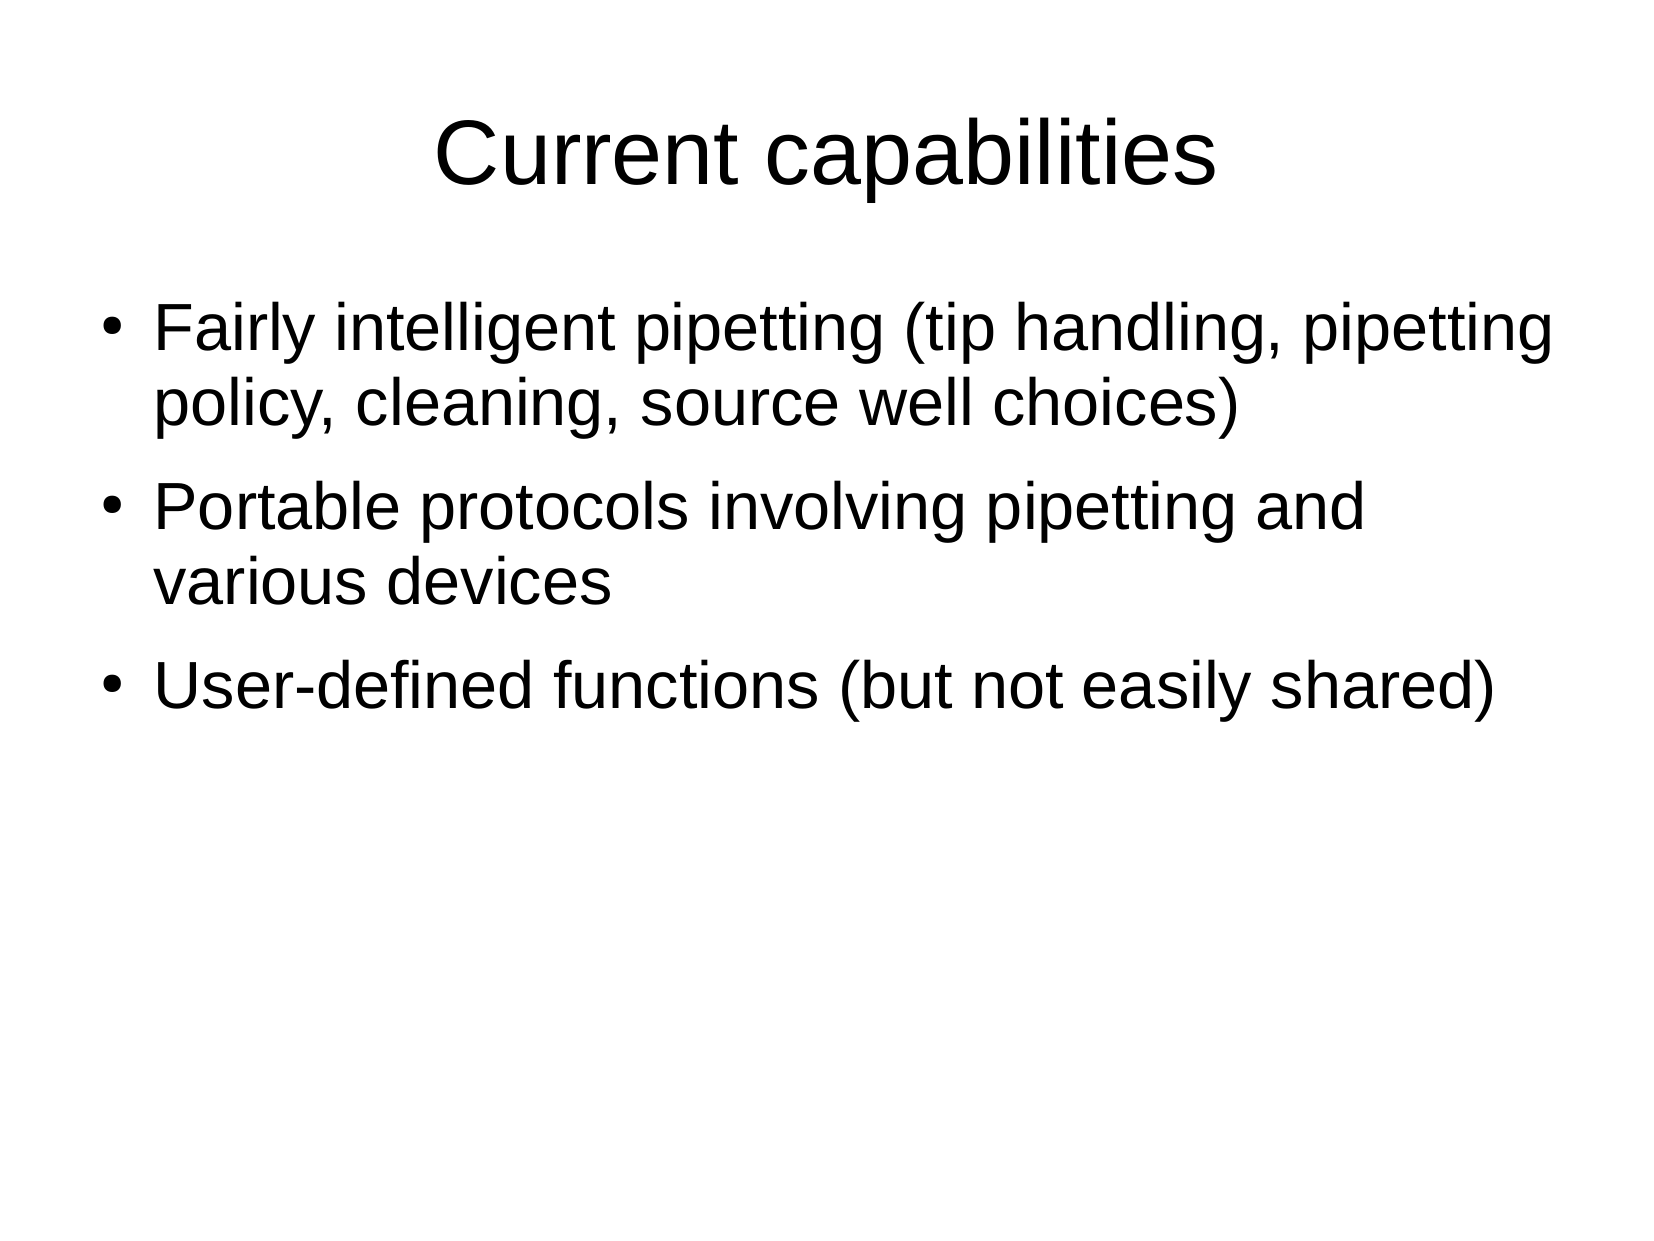

# Current capabilities
Fairly intelligent pipetting (tip handling, pipetting policy, cleaning, source well choices)
Portable protocols involving pipetting and various devices
User-defined functions (but not easily shared)